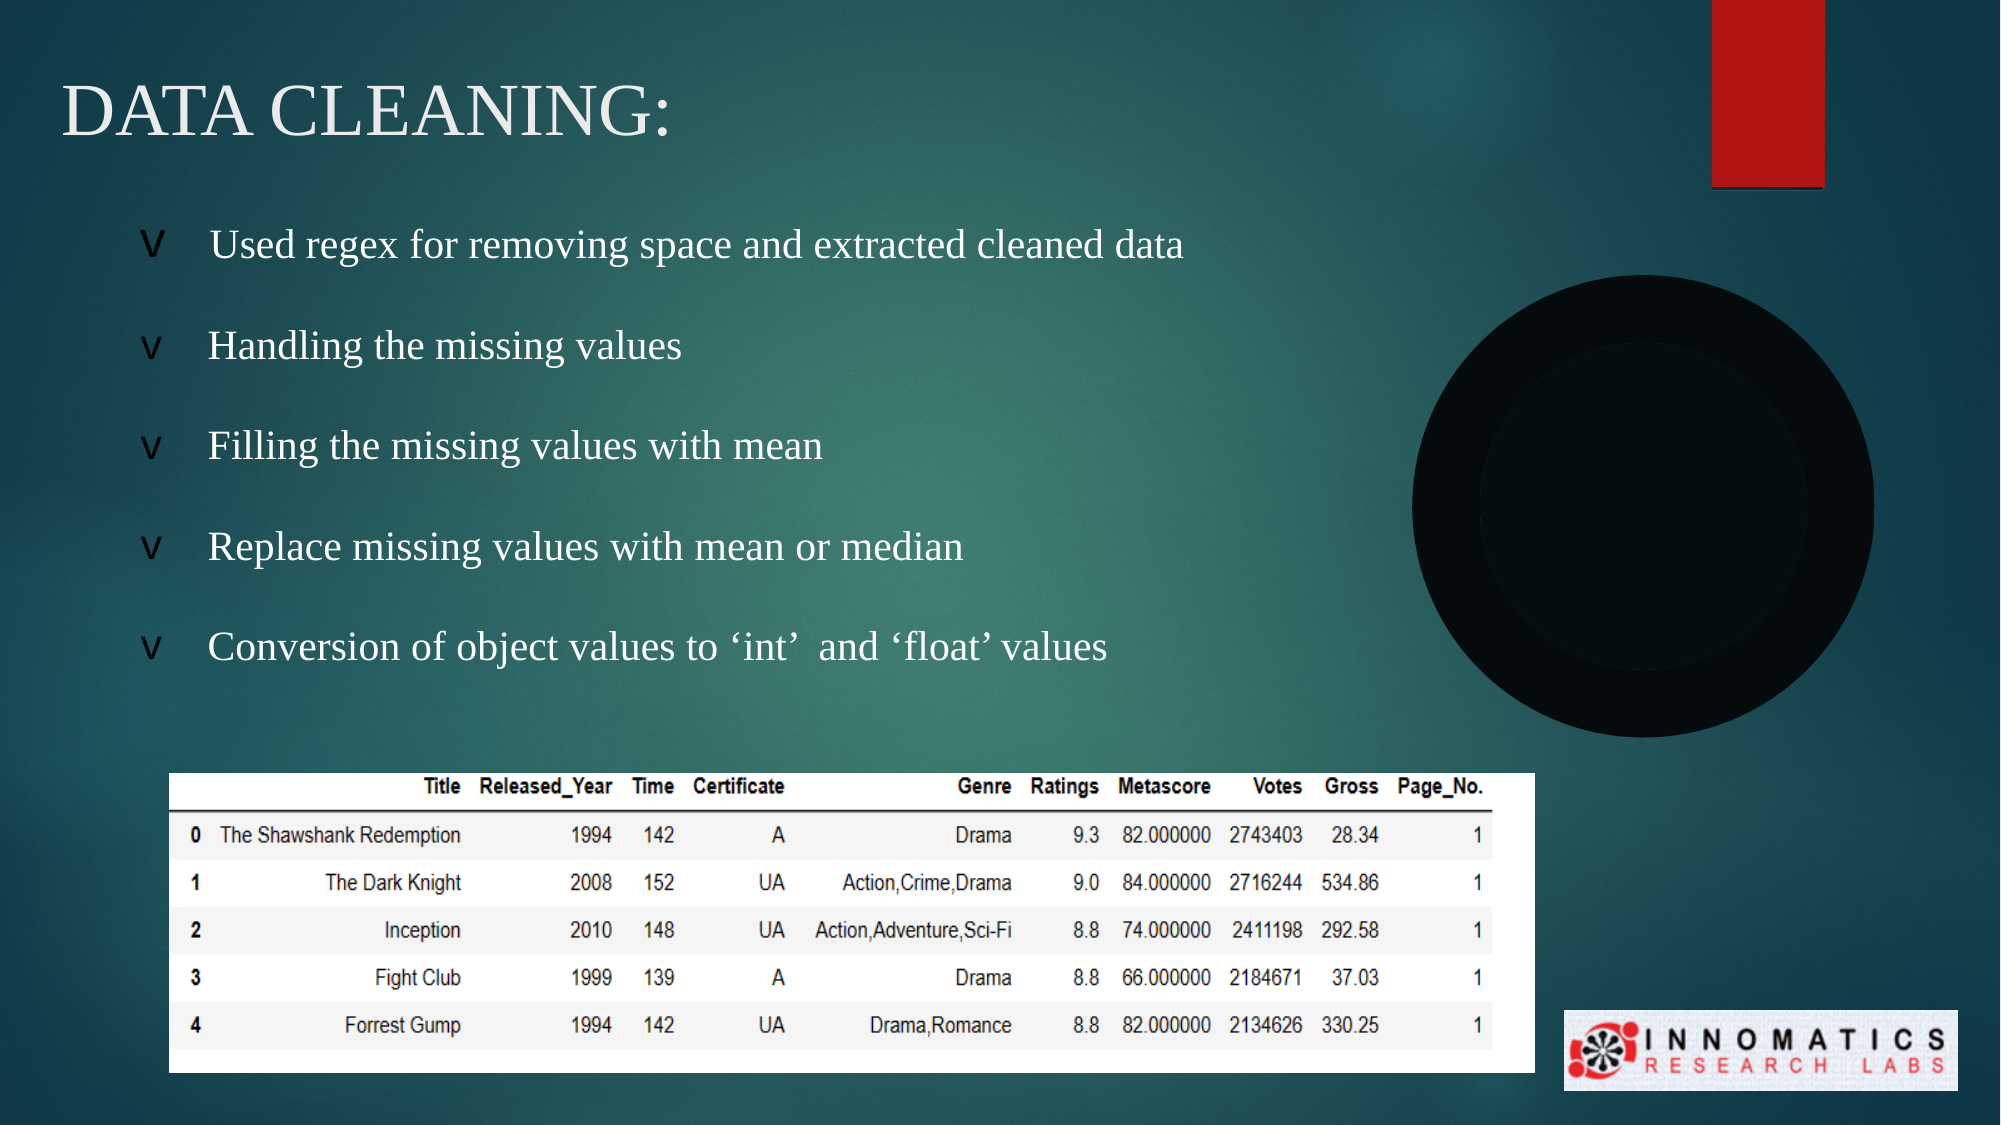

# DATA CLEANING:
 Used regex for removing space and extracted cleaned data
 Handling the missing values
 Filling the missing values with mean
 Replace missing values with mean or median
 Conversion of object values to ‘int’ and ‘float’ values